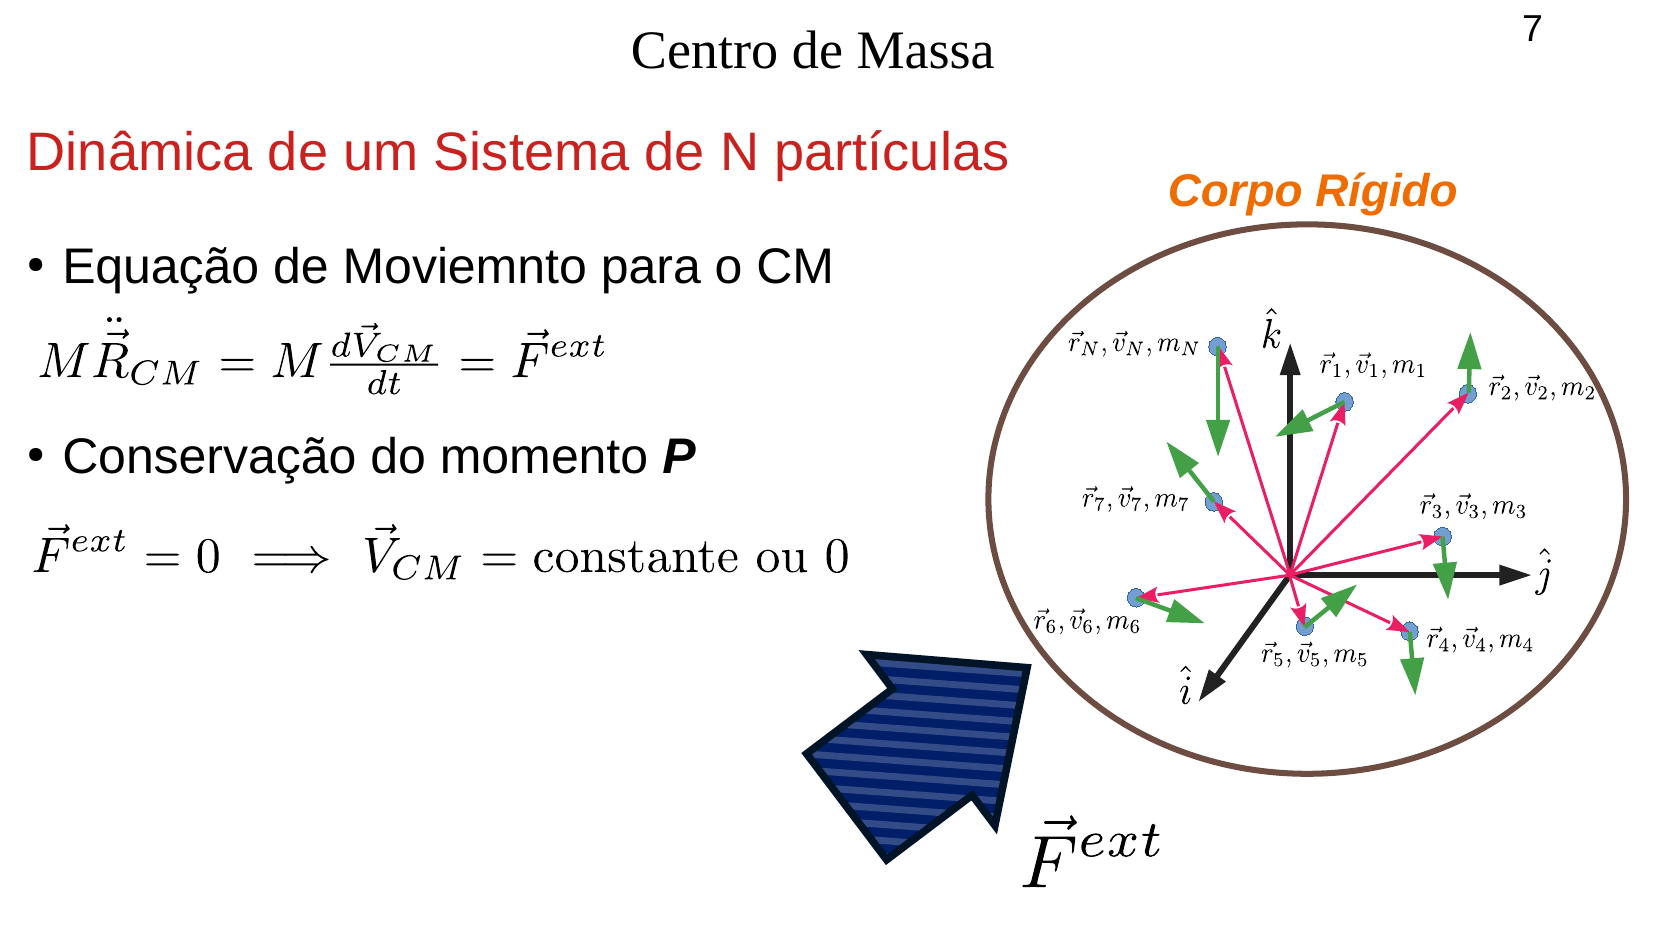

Centro de Massa
Dinâmica de um Sistema de N partículas
Equação de Moviemnto para o CM
Conservação do momento P
Corpo Rígido